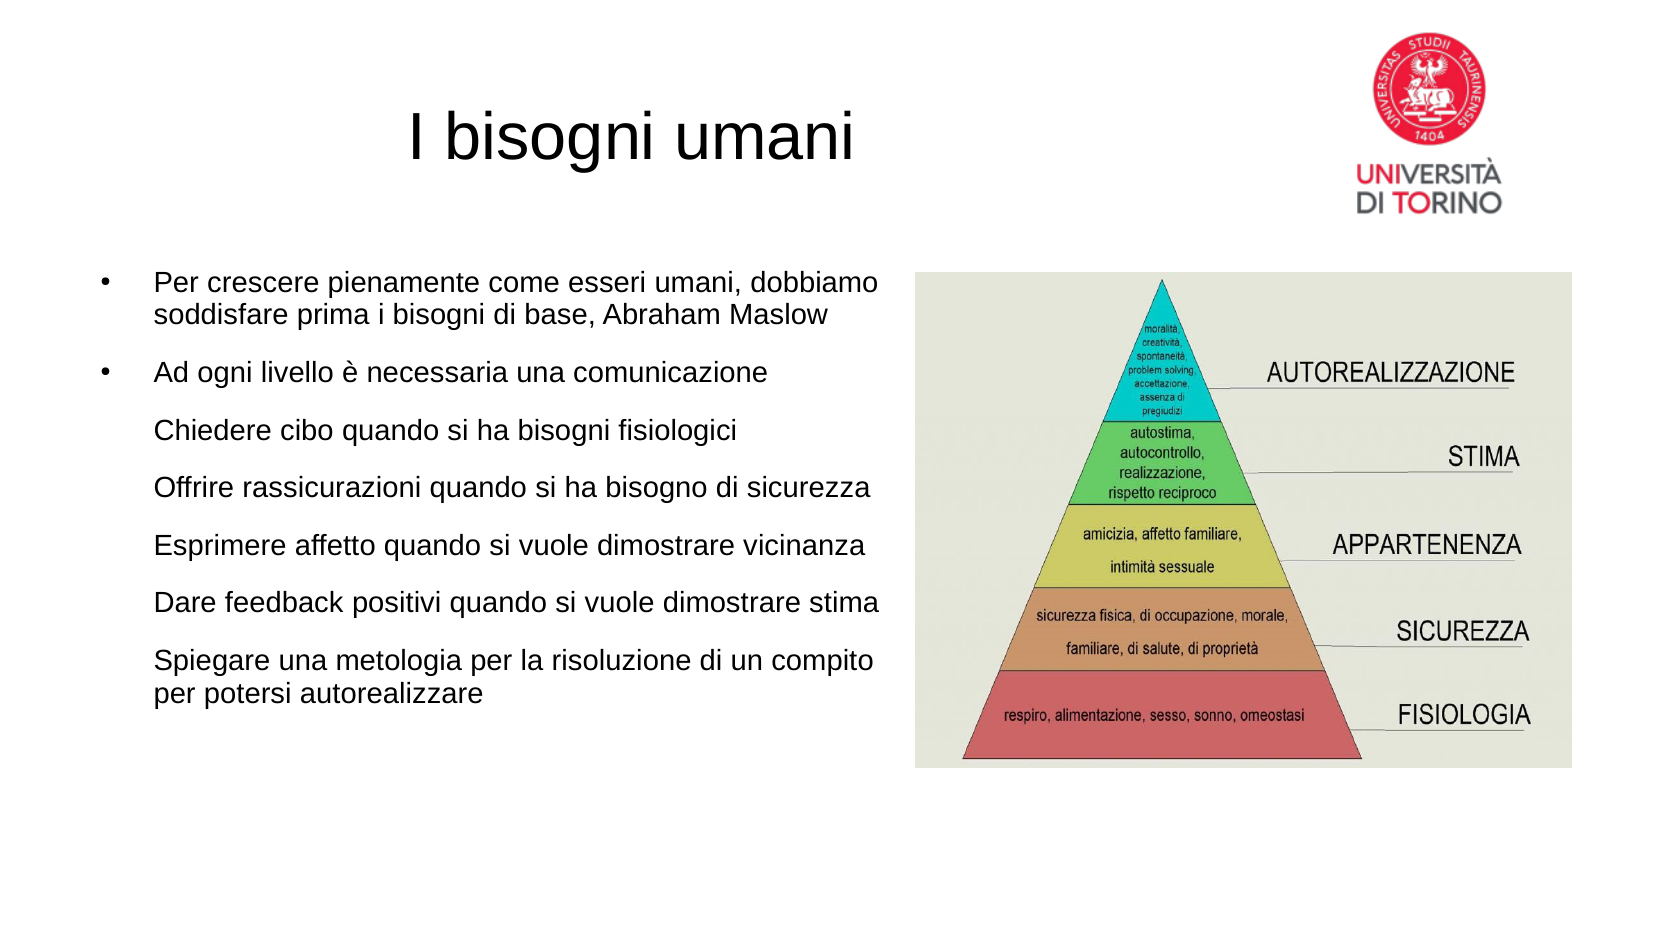

# I bisogni umani
Per crescere pienamente come esseri umani, dobbiamo soddisfare prima i bisogni di base, Abraham Maslow
Ad ogni livello è necessaria una comunicazione
Chiedere cibo quando si ha bisogni fisiologici
Offrire rassicurazioni quando si ha bisogno di sicurezza
Esprimere affetto quando si vuole dimostrare vicinanza
Dare feedback positivi quando si vuole dimostrare stima
Spiegare una metologia per la risoluzione di un compito per potersi autorealizzare